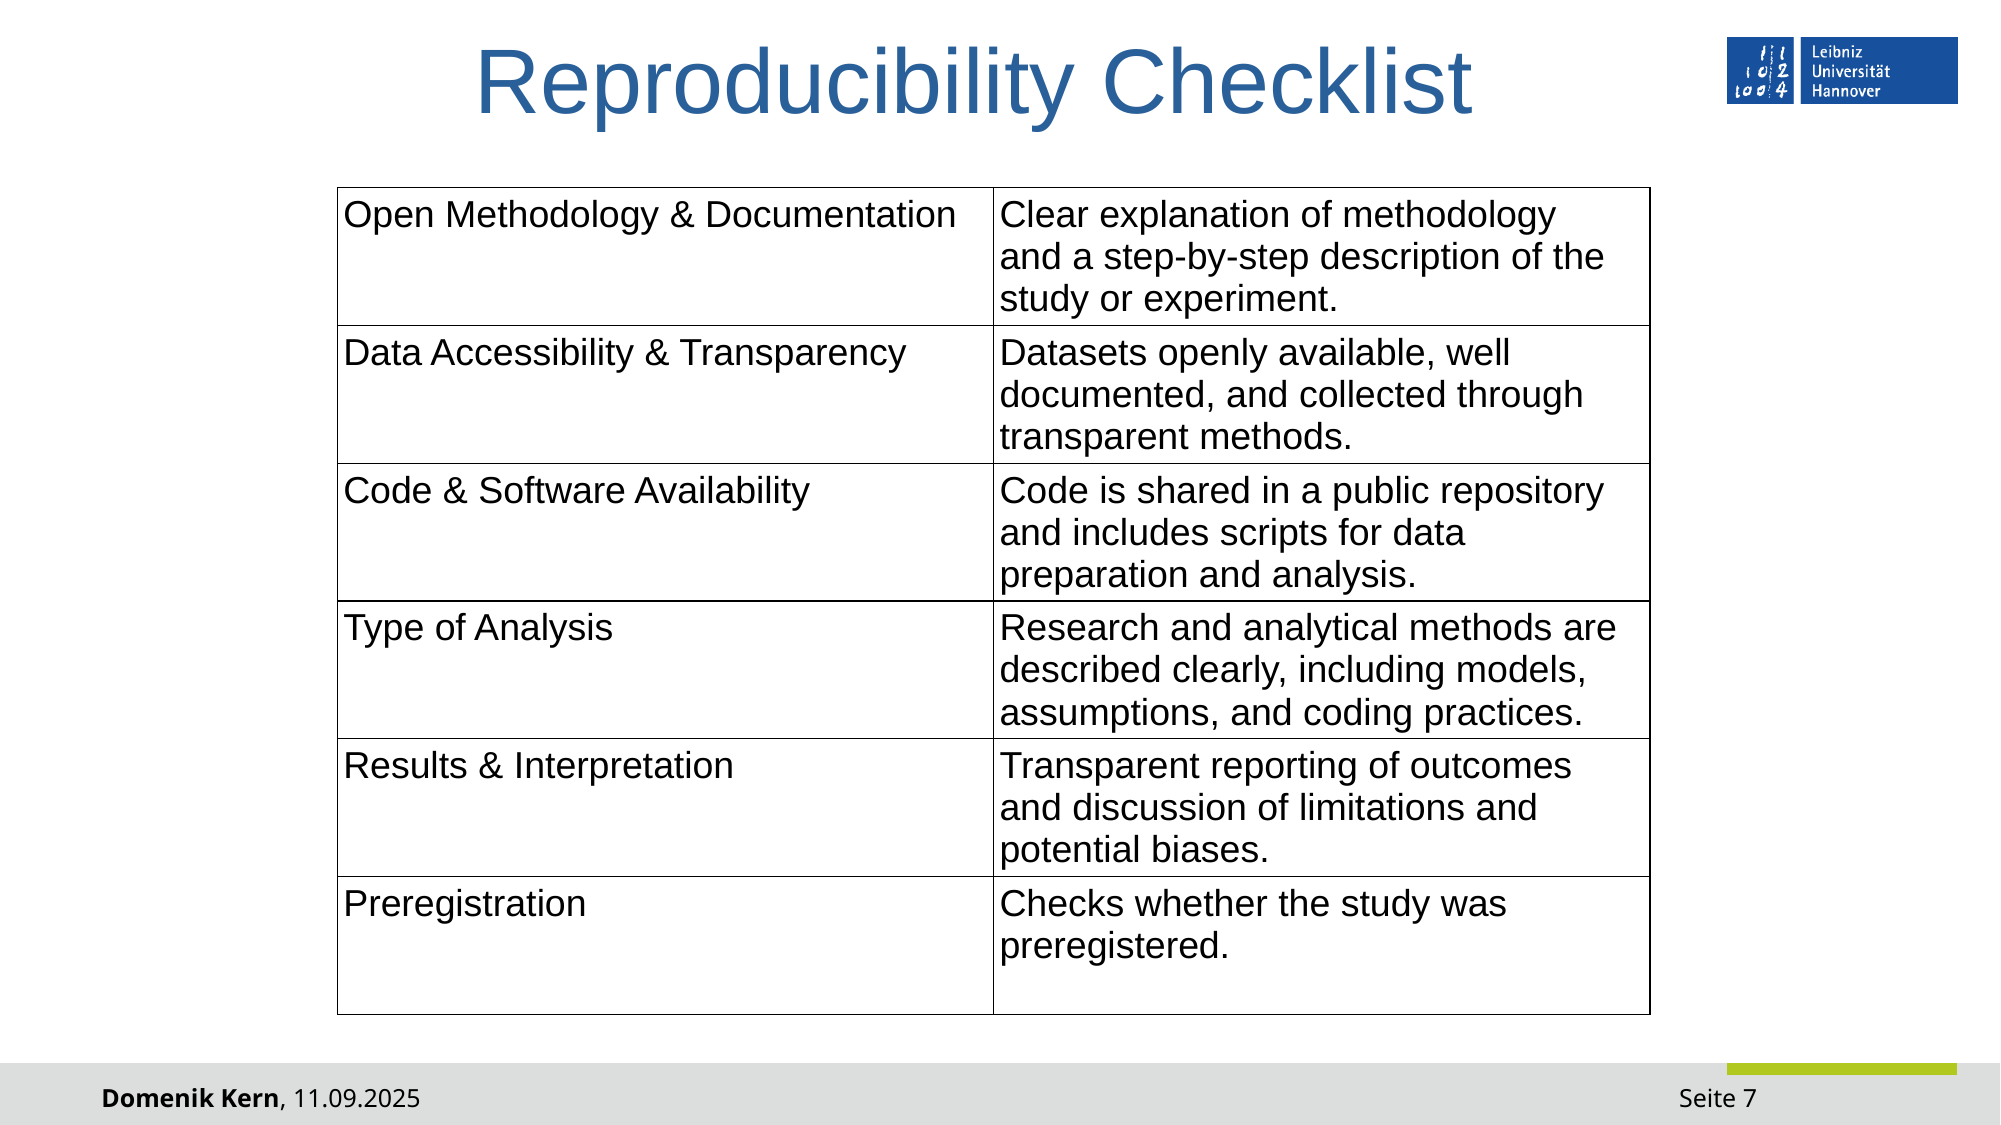

# Reproducibility Checklist
| Open Methodology & Documentation | Clear explanation of methodology and a step-by-step description of the study or experiment. |
| --- | --- |
| Data Accessibility & Transparency | Datasets openly available, well documented, and collected through transparent methods. |
| Code & Software Availability | Code is shared in a public repository and includes scripts for data preparation and analysis. |
| Type of Analysis | Research and analytical methods are described clearly, including models, assumptions, and coding practices. |
| Results & Interpretation | Transparent reporting of outcomes and discussion of limitations and potential biases. |
| Preregistration | Checks whether the study was preregistered. |